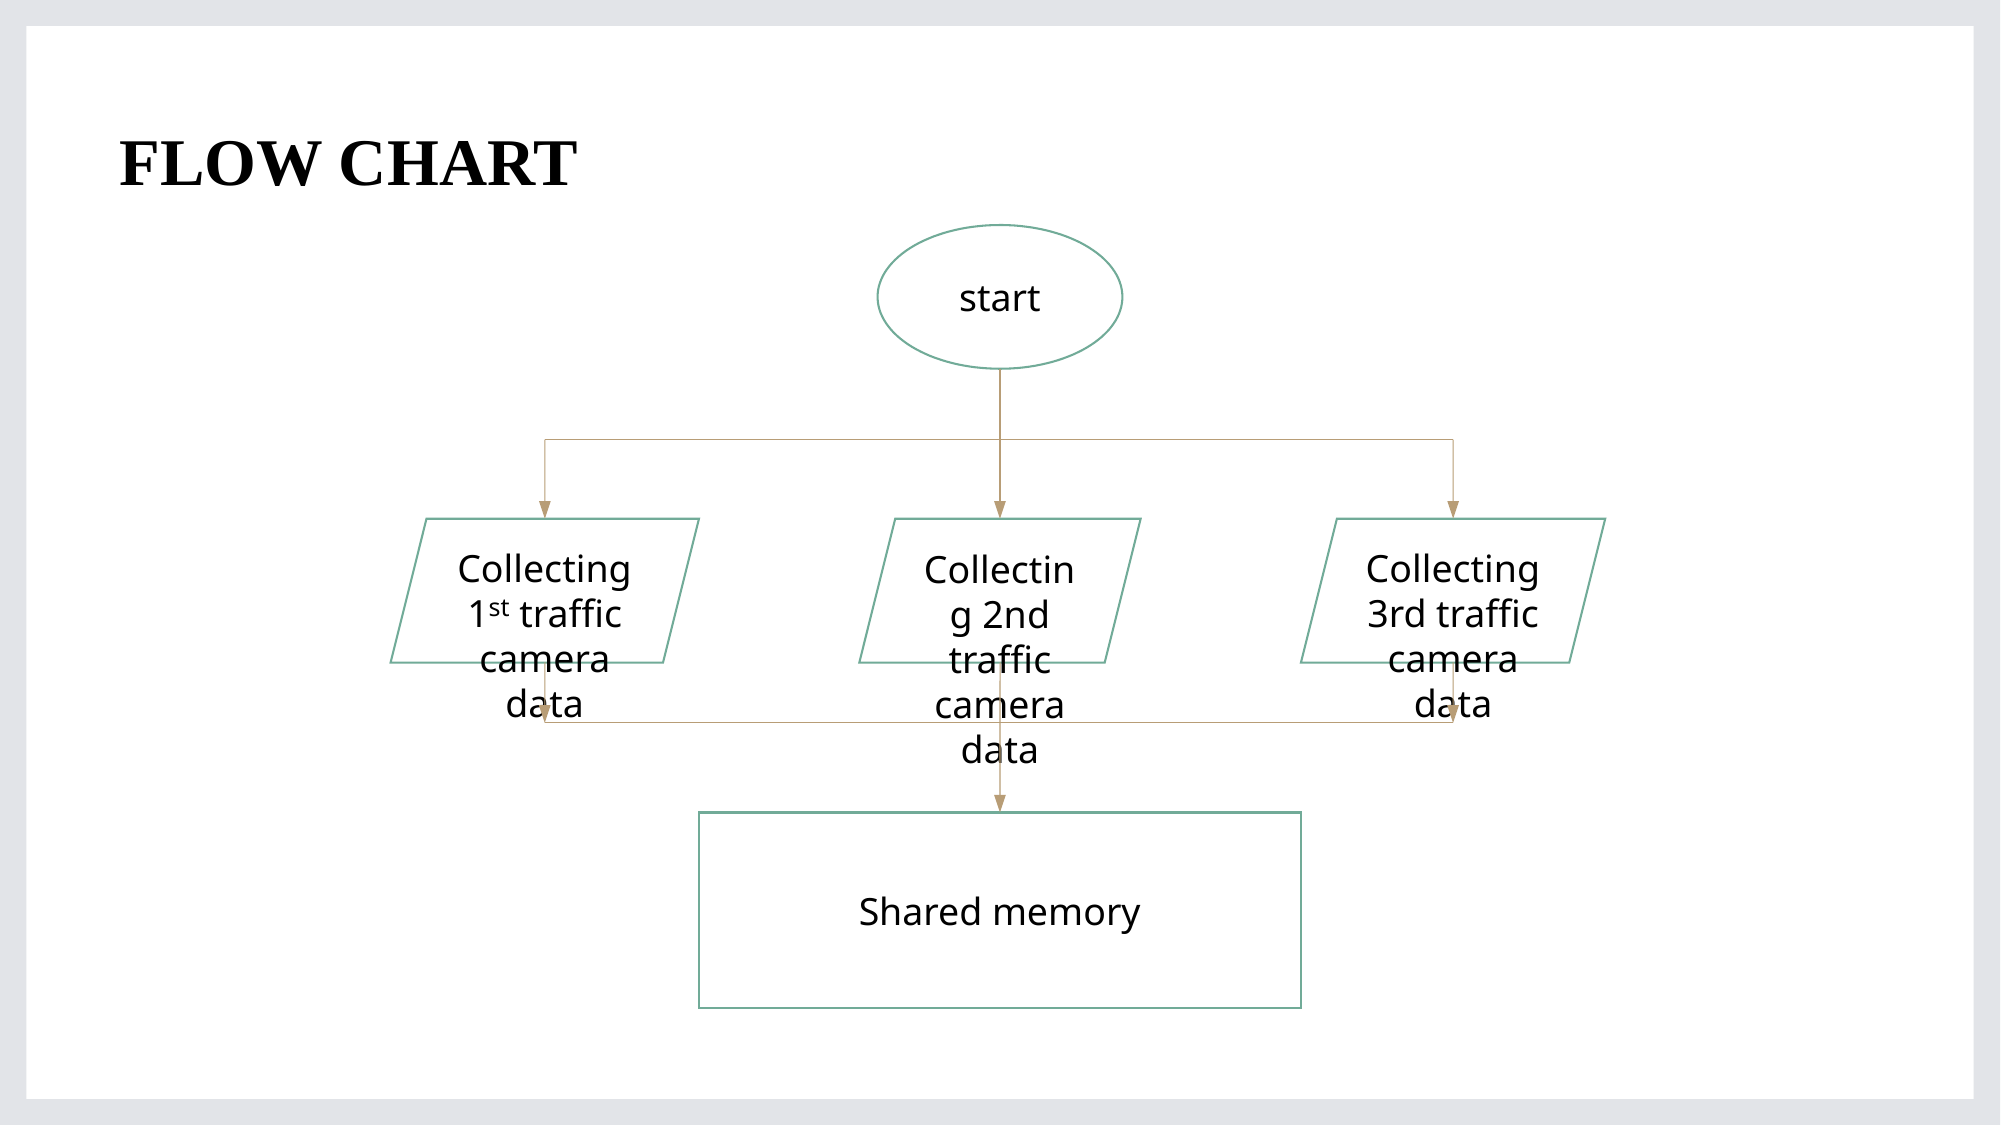

FLOW CHART
start
Collecting 1st traffic camera data
Collecting 2nd traffic camera data
Collecting 3rd traffic camera data
Shared memory